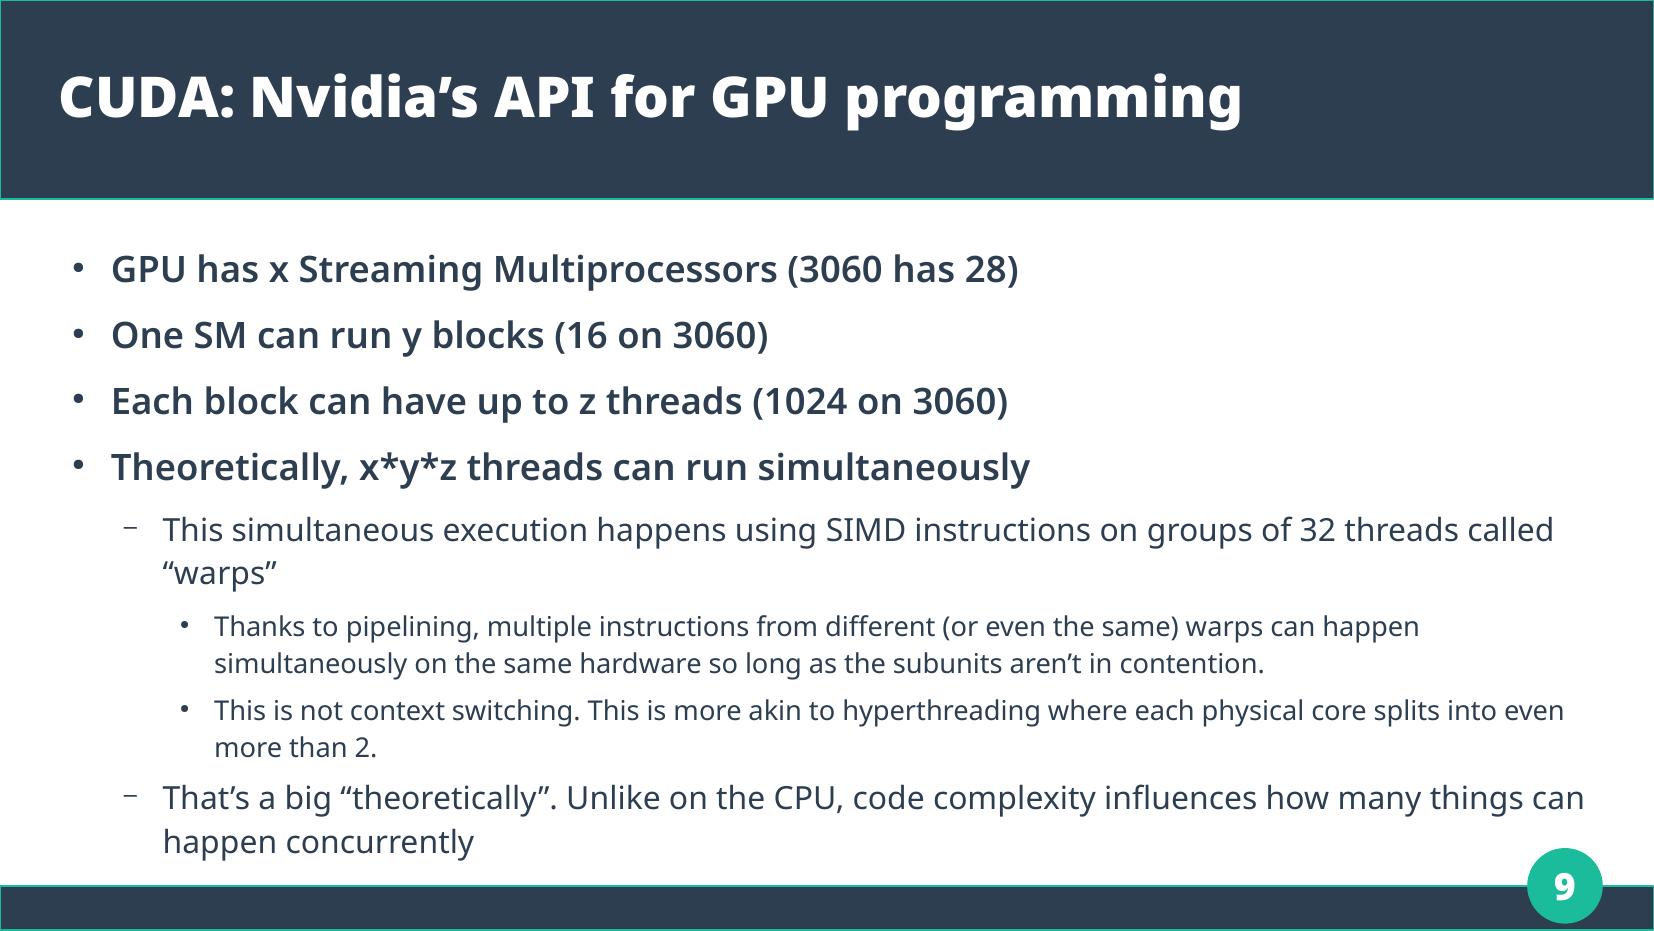

# CUDA: Nvidia’s API for GPU programming
GPU has x Streaming Multiprocessors (3060 has 28)
One SM can run y blocks (16 on 3060)
Each block can have up to z threads (1024 on 3060)
Theoretically, x*y*z threads can run simultaneously
This simultaneous execution happens using SIMD instructions on groups of 32 threads called “warps”
Thanks to pipelining, multiple instructions from different (or even the same) warps can happen simultaneously on the same hardware so long as the subunits aren’t in contention.
This is not context switching. This is more akin to hyperthreading where each physical core splits into even more than 2.
That’s a big “theoretically”. Unlike on the CPU, code complexity influences how many things can happen concurrently
9